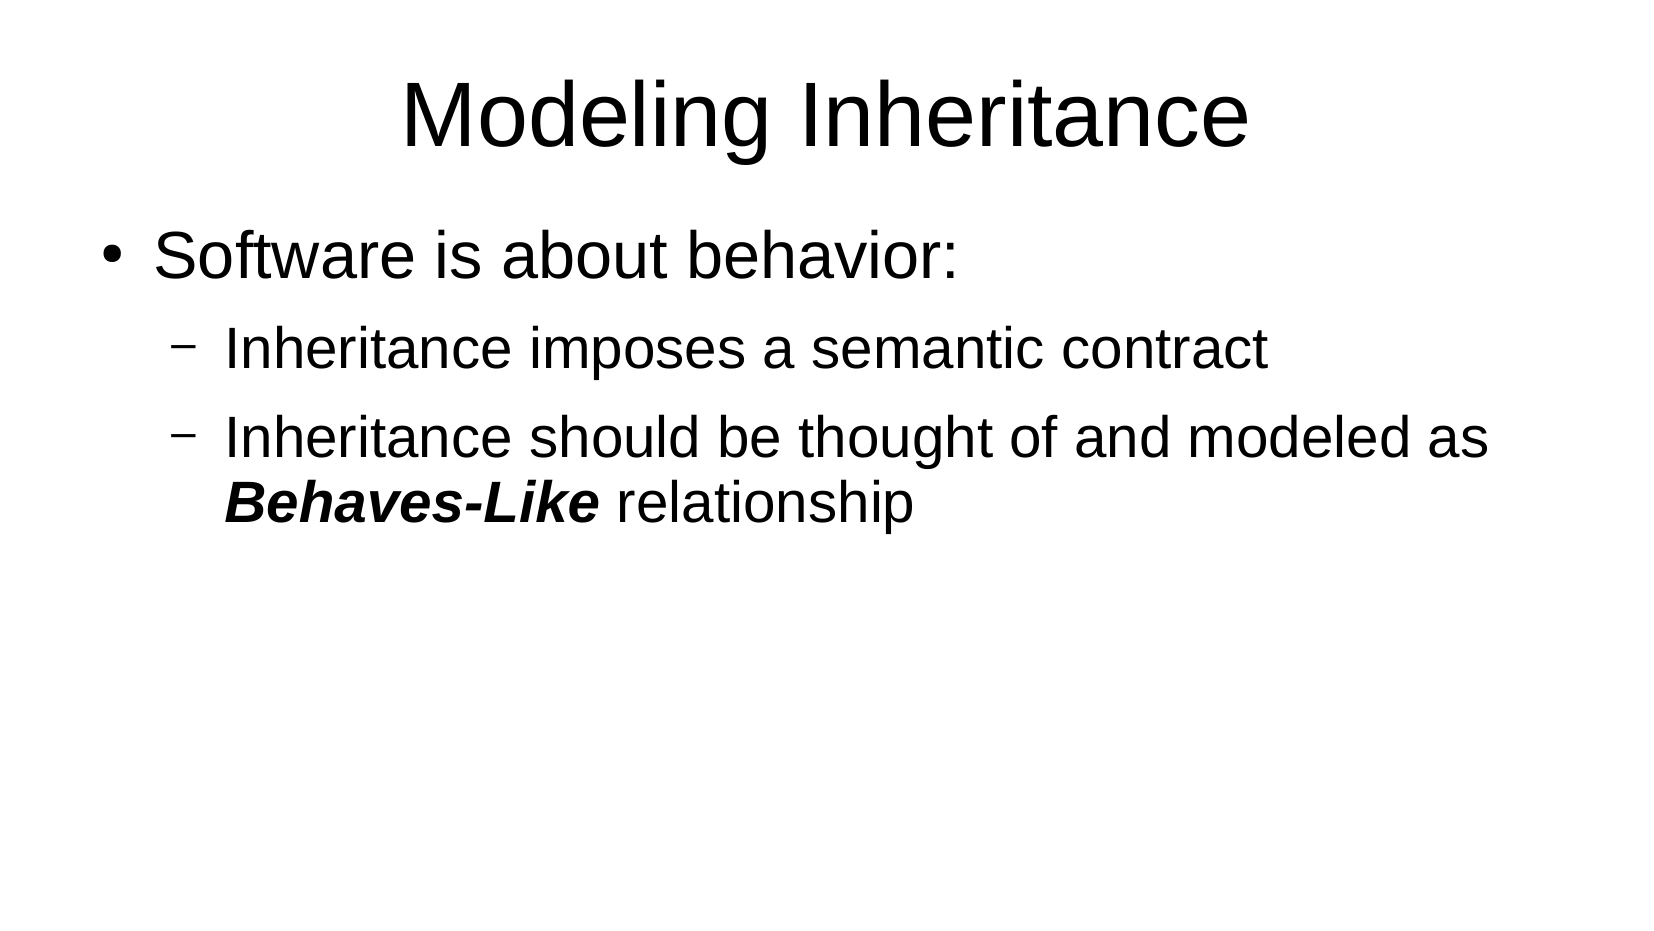

# Modeling Inheritance
Software is about behavior:
Inheritance imposes a semantic contract
Inheritance should be thought of and modeled as Behaves-Like relationship